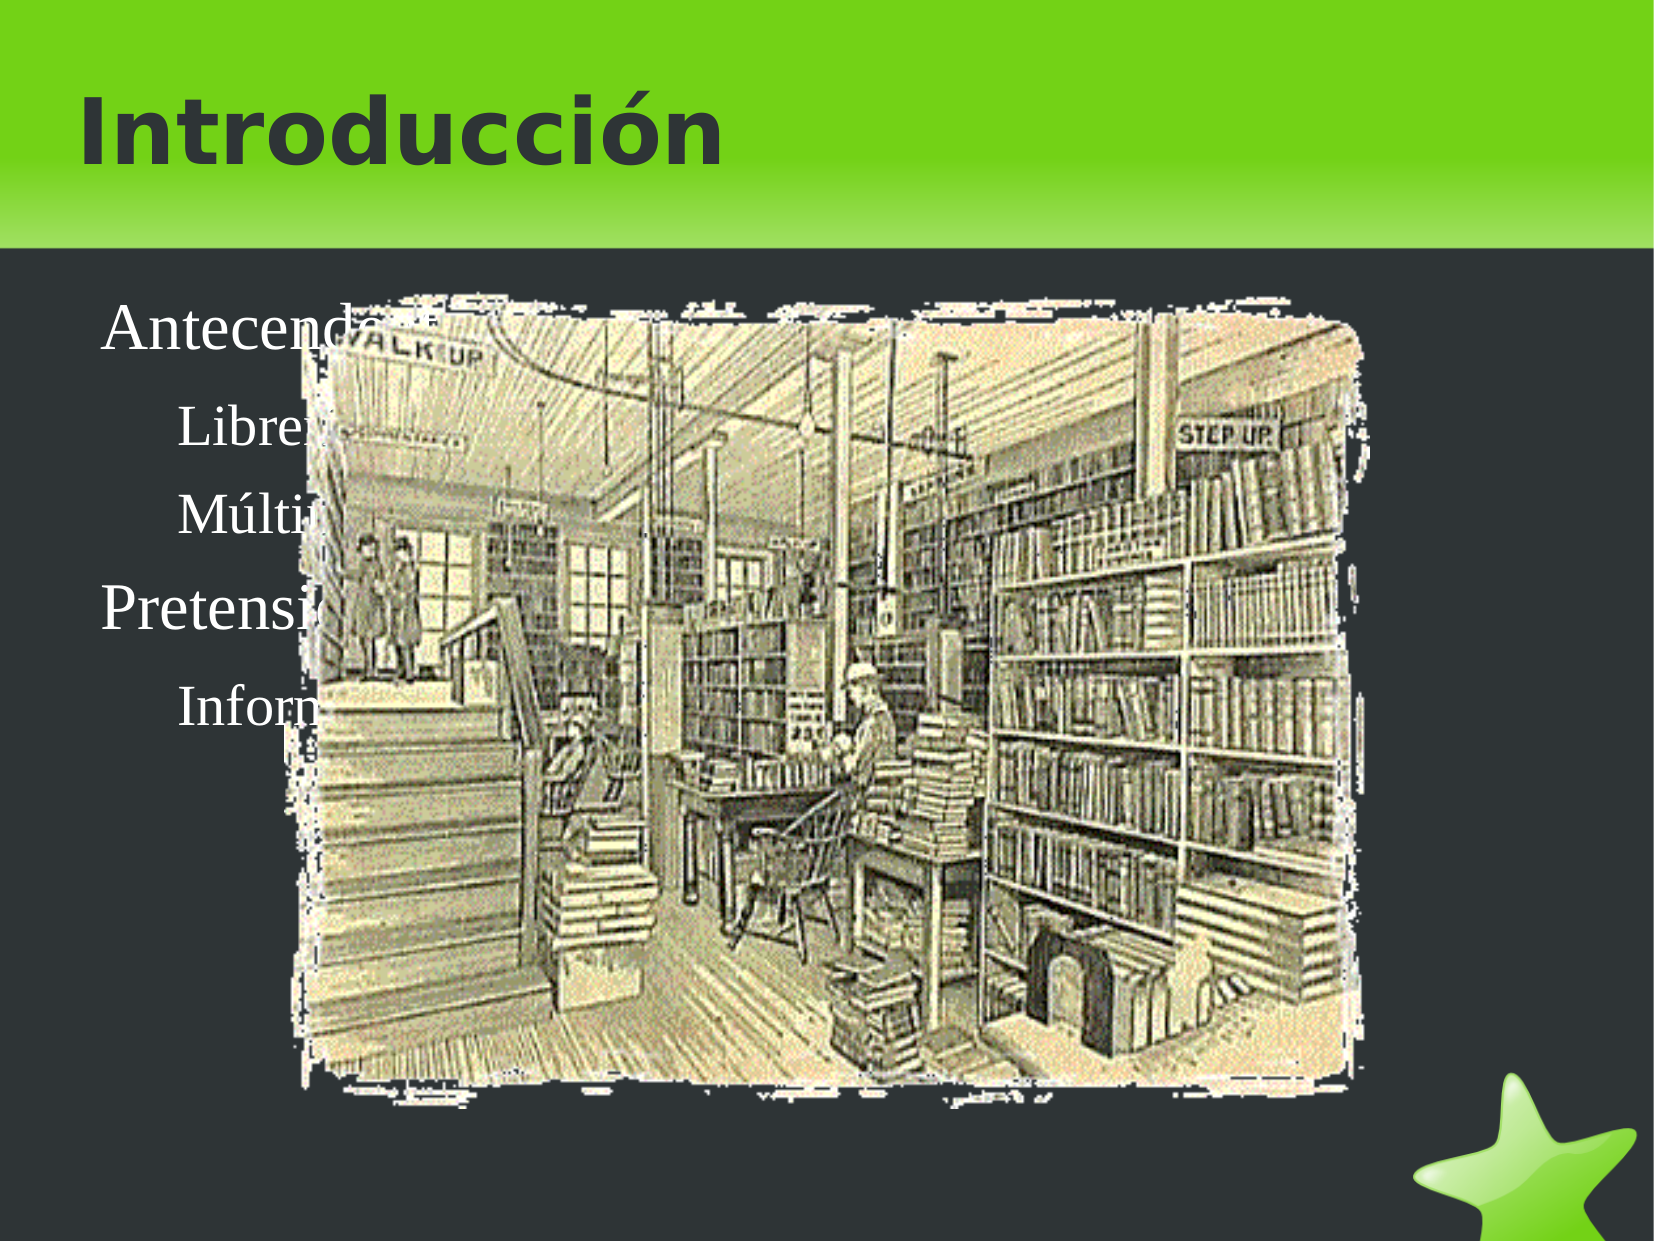

# Introducción
Antecendentes:
Librería pequeña sin informatizar
Múltiples autores y libros publicados
Pretensiones:
Informatizar el catálogo de libros